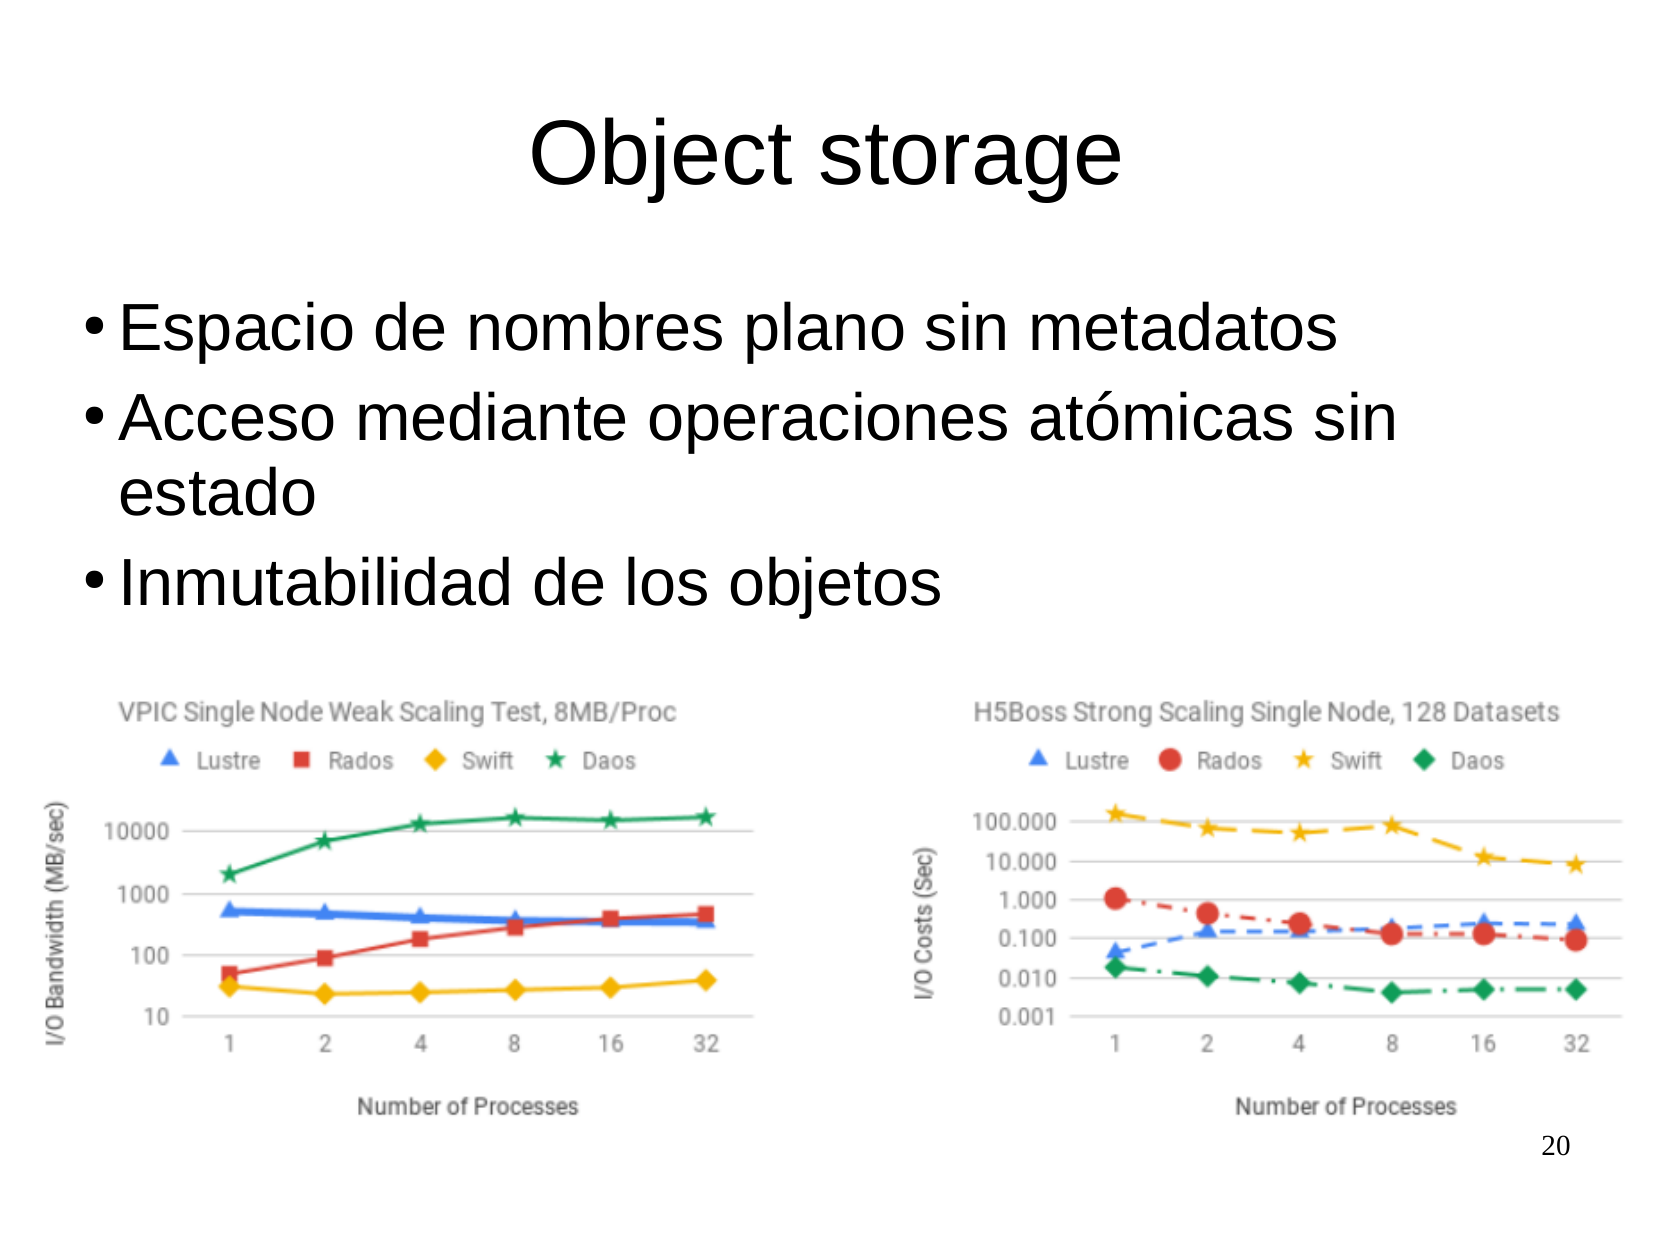

# Object storage
Espacio de nombres plano sin metadatos
Acceso mediante operaciones atómicas sin estado
Inmutabilidad de los objetos
20